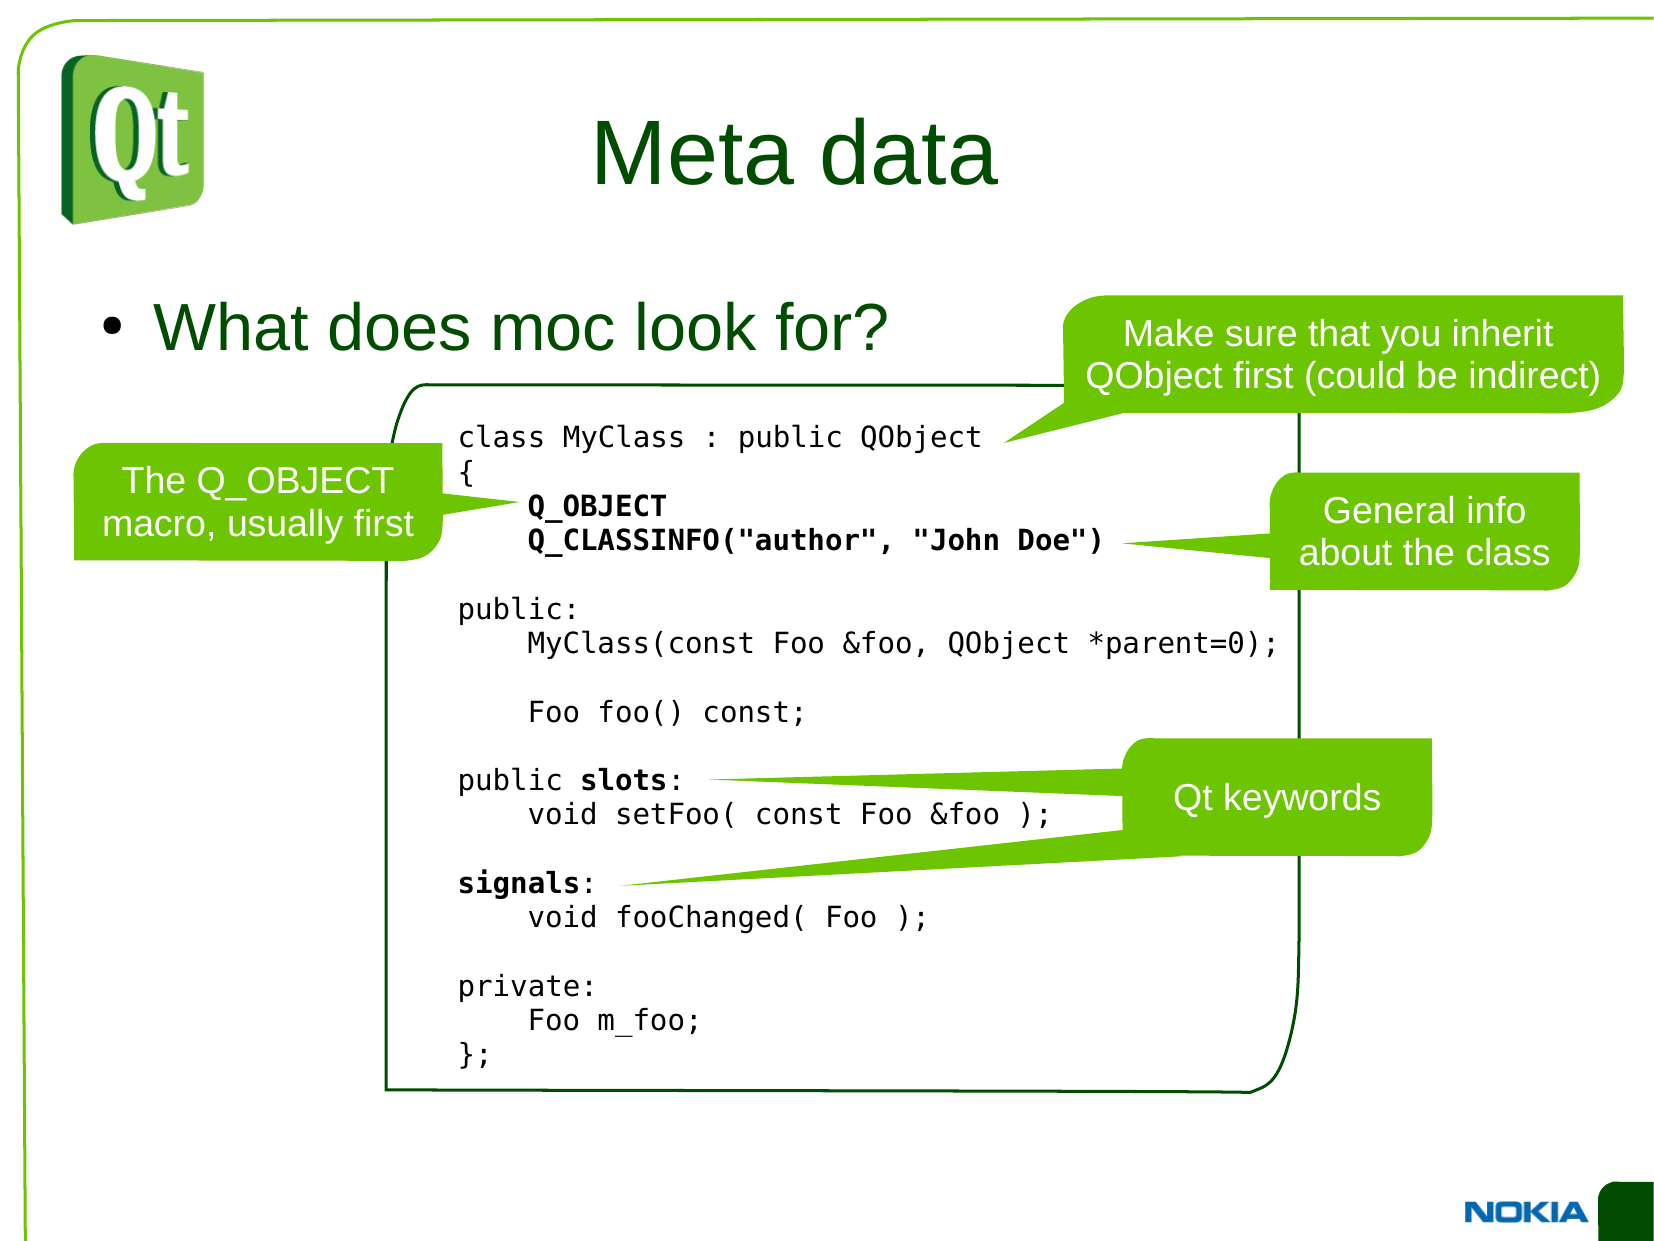

# Meta data
What does moc look for?
Make sure that you inherit
QObject first (could be indirect)
class MyClass : public QObject
{
 Q_OBJECT
 Q_CLASSINFO("author", "John Doe")
public:
 MyClass(const Foo &foo, QObject *parent=0);
 Foo foo() const;
public slots:
 void setFoo( const Foo &foo );
signals:
 void fooChanged( Foo );
private:
 Foo m_foo;
};
The Q_OBJECT
macro, usually first
General info
about the class
Qt keywords